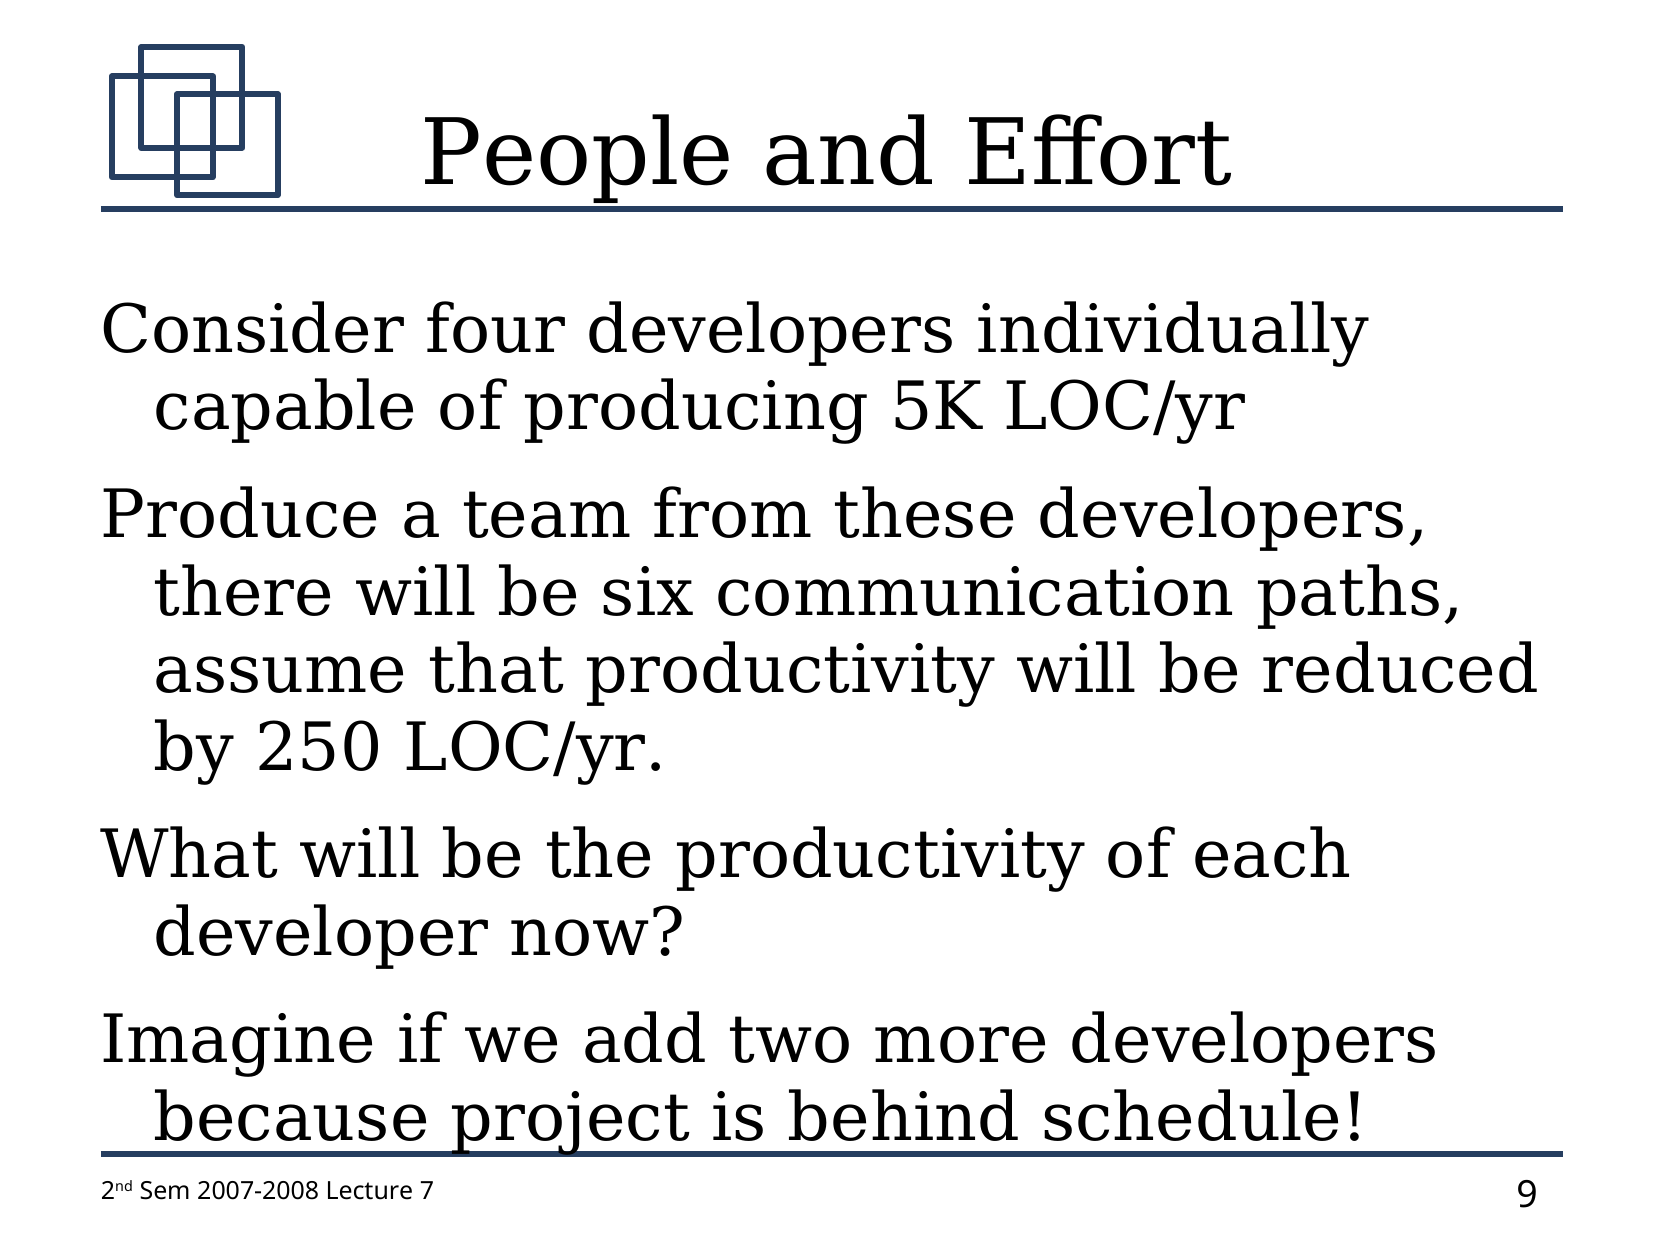

# People and Effort
Consider four developers individually capable of producing 5K LOC/yr
Produce a team from these developers, there will be six communication paths, assume that productivity will be reduced by 250 LOC/yr.
What will be the productivity of each developer now?
Imagine if we add two more developers because project is behind schedule!